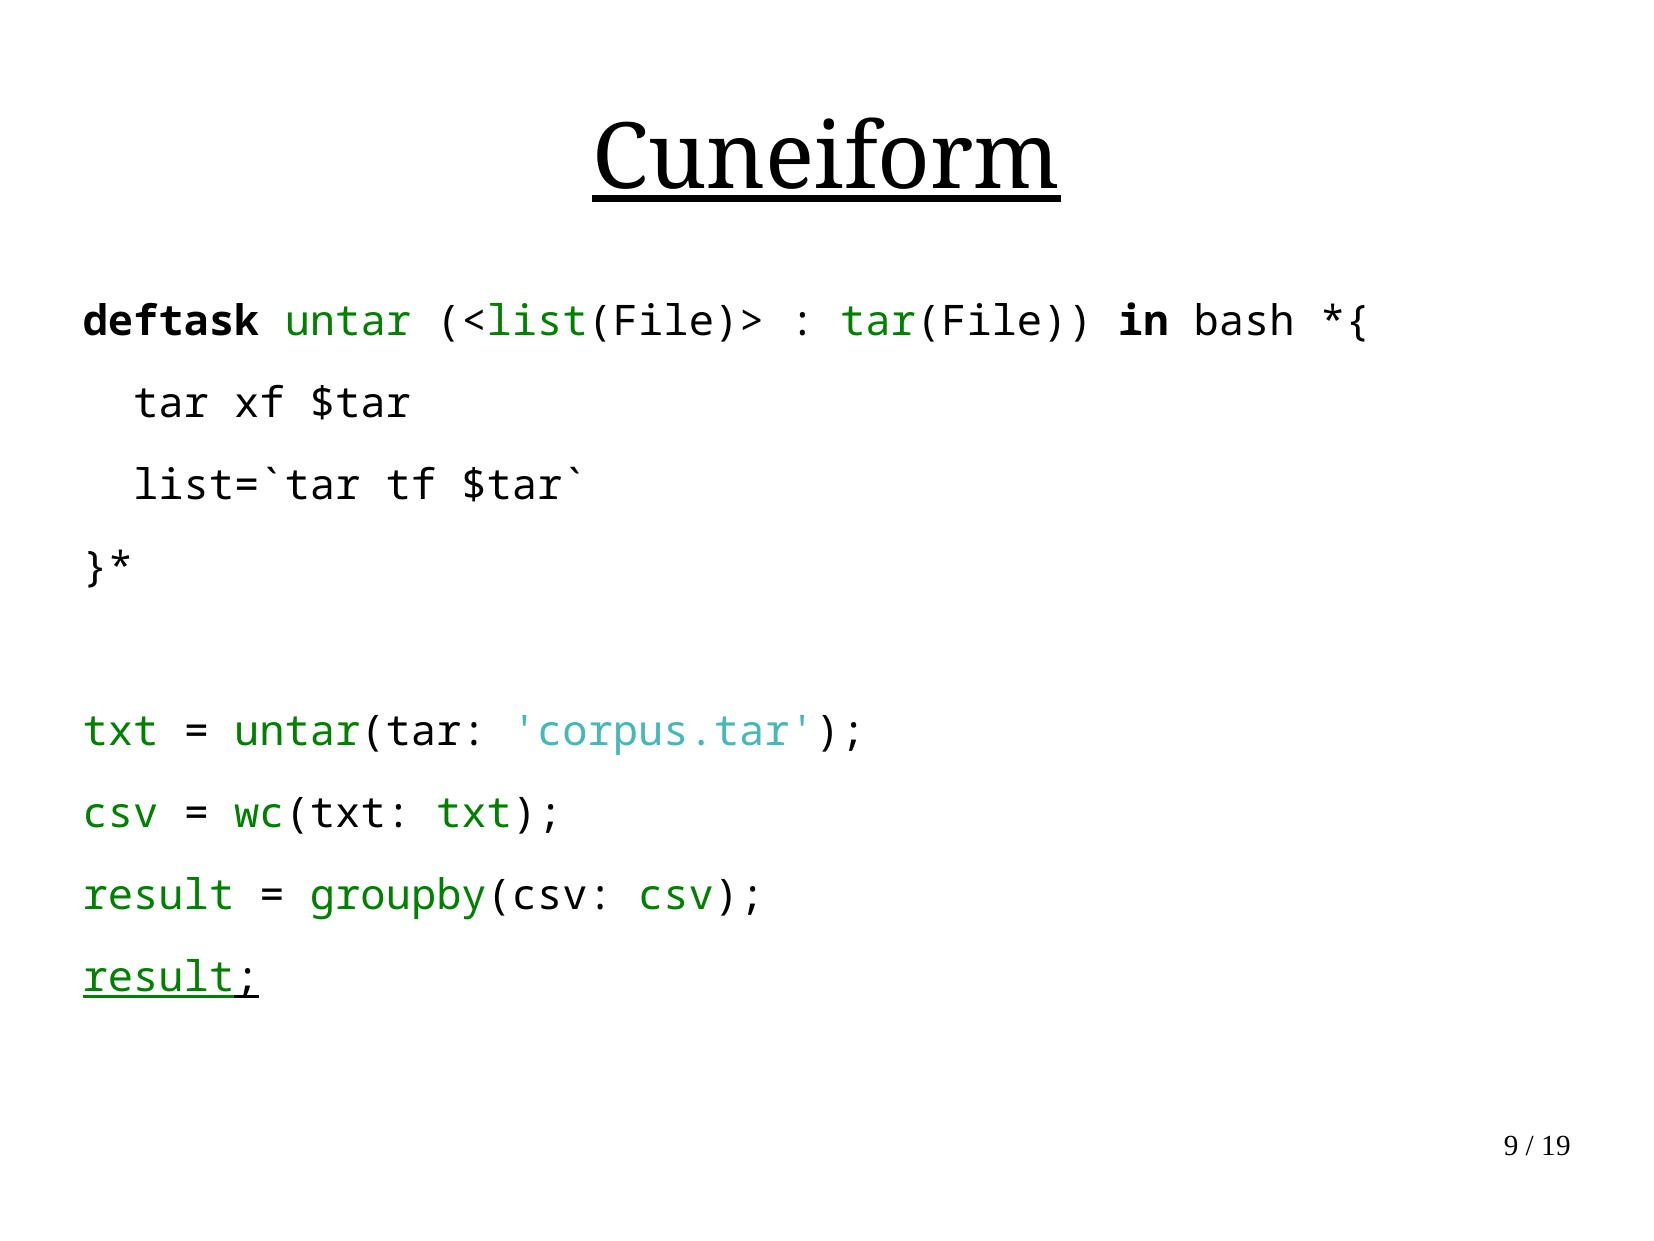

# Cuneiform
deftask untar (<list(File)> : tar(File)) in bash *{
 tar xf $tar
 list=`tar tf $tar`
}*
txt = untar(tar: 'corpus.tar');
csv = wc(txt: txt);
result = groupby(csv: csv);
result;
9